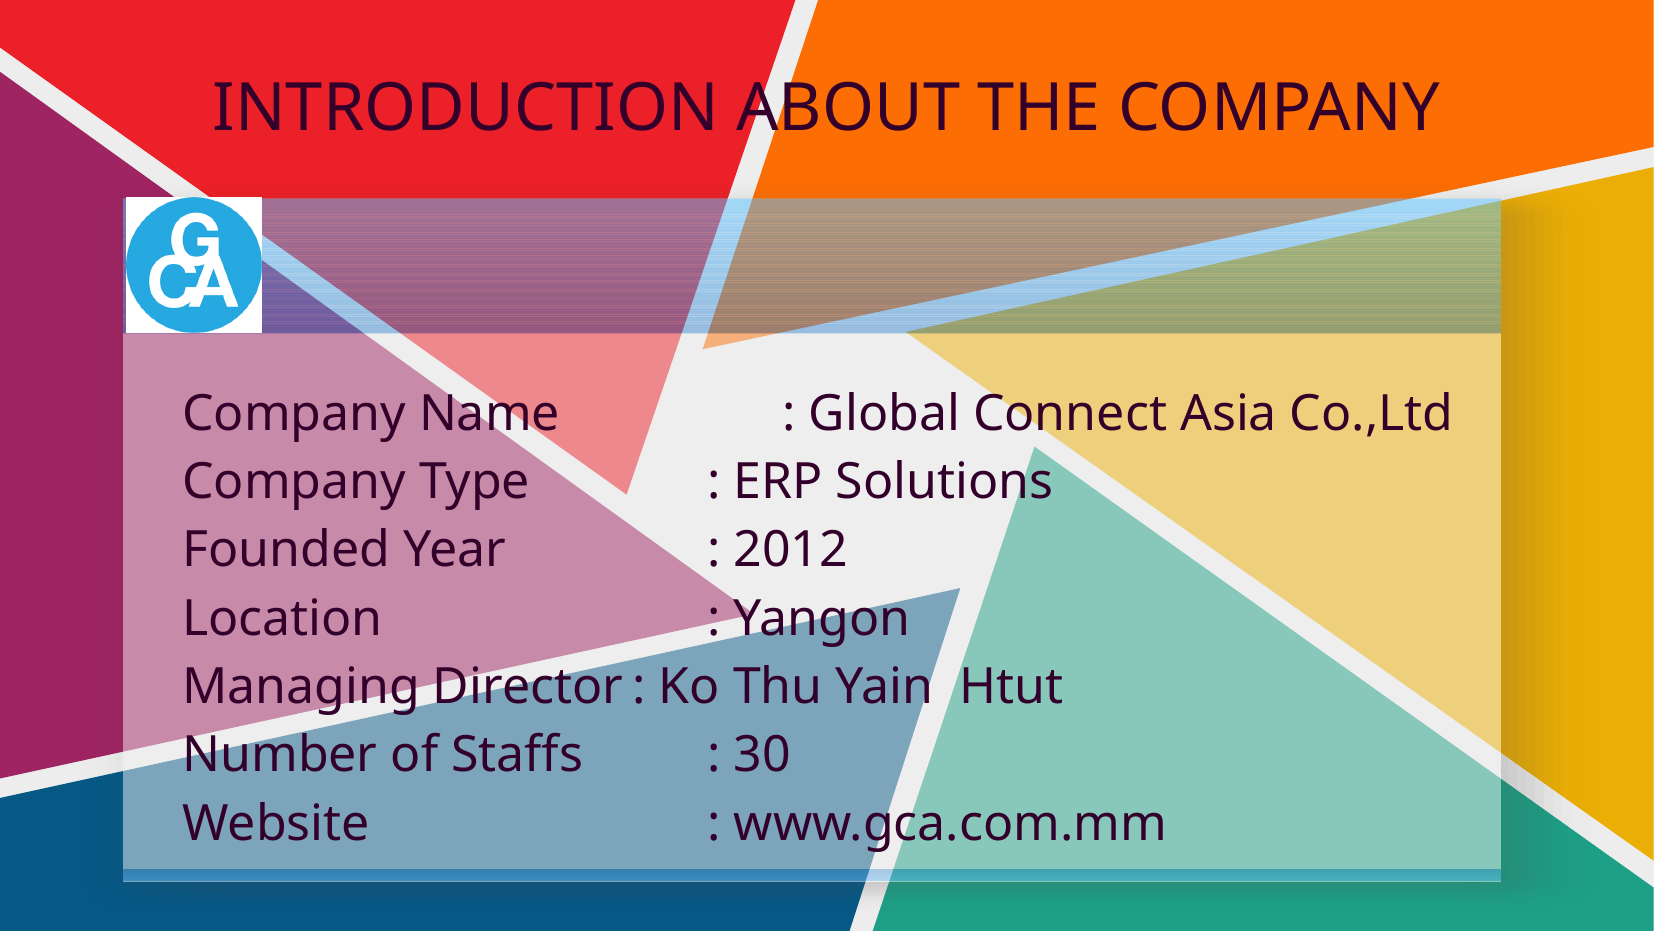

# INTRODUCTION ABOUT THE COMPANY
		Company Name 			: Global Connect Asia Co.,Ltd
		Company Type			: ERP Solutions
	 	Founded Year 			: 2012
		Location					: Yangon
		Managing Director	: Ko Thu Yain Htut
		Number of Staffs		: 30
		Website					: www.gca.com.mm